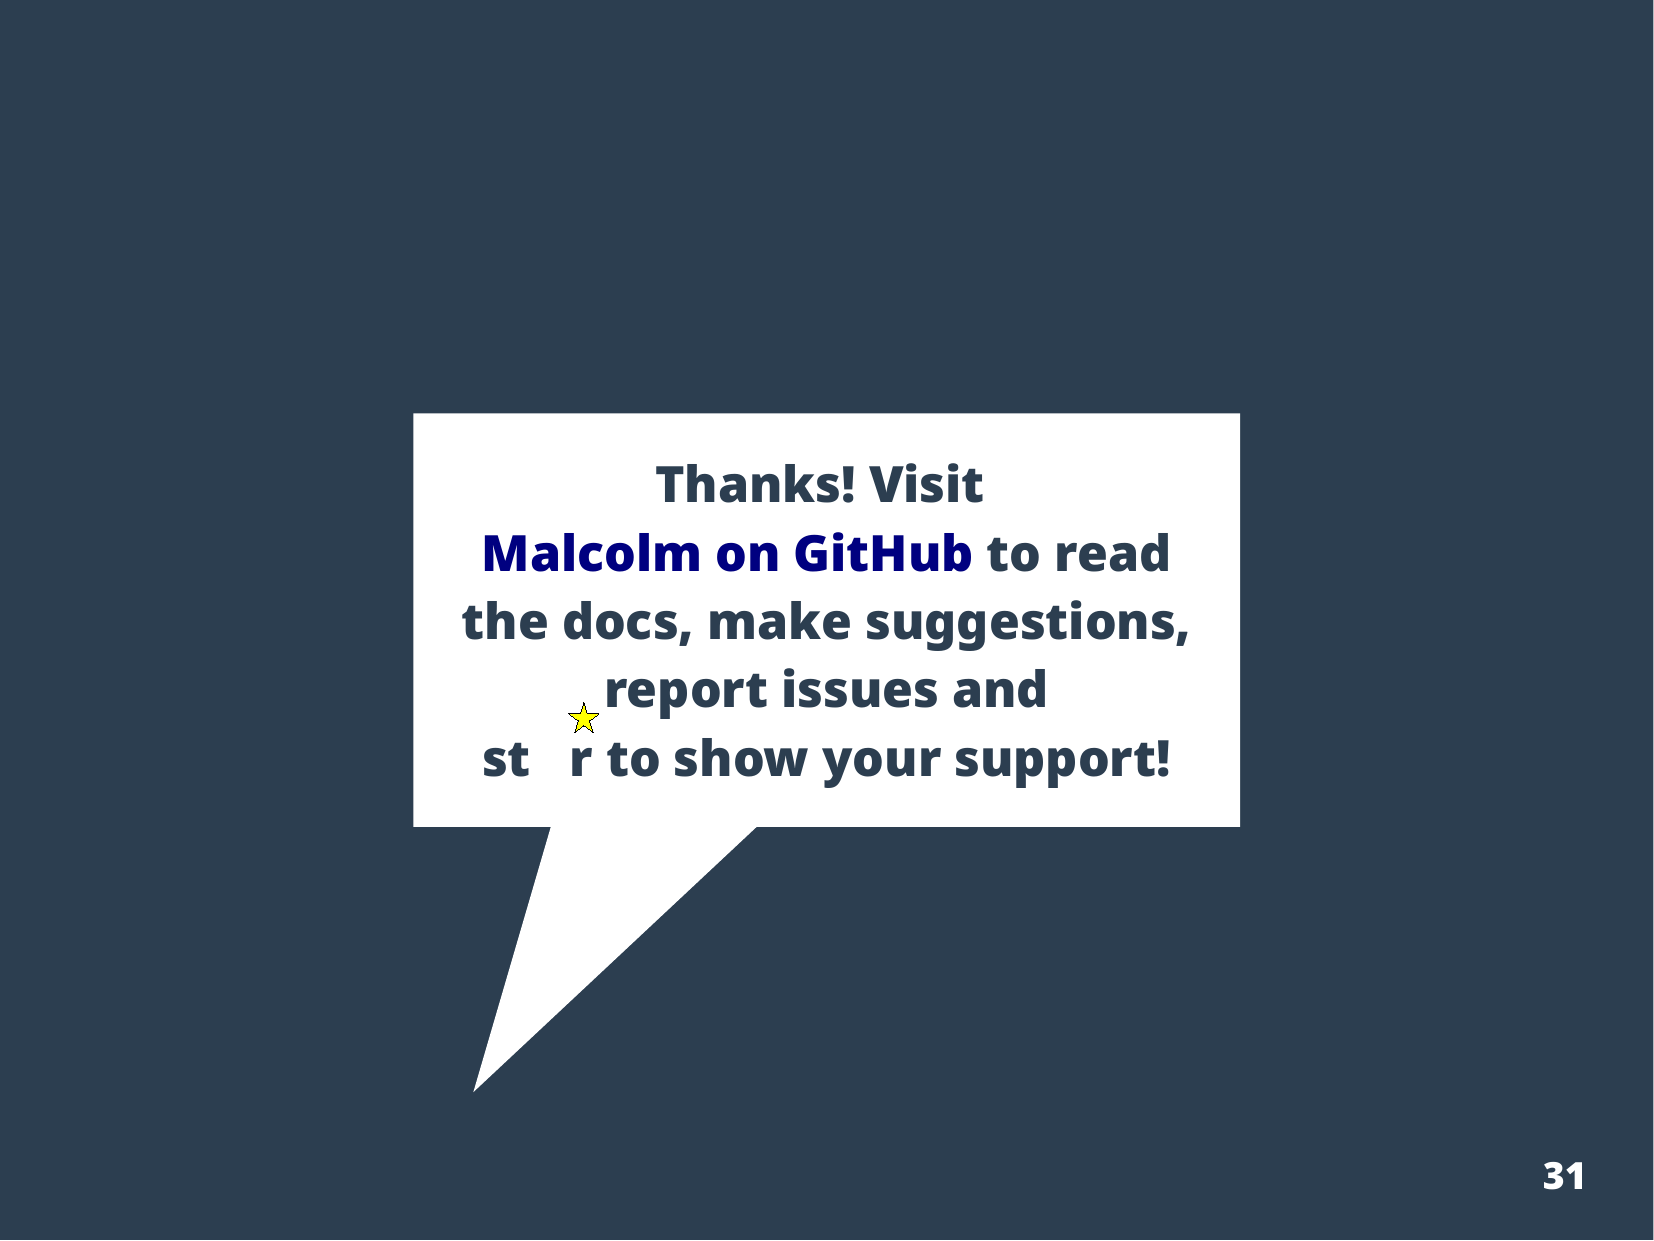

# Thanks! Visit Malcolm on GitHub to read the docs, make suggestions, report issues and st r to show your support!
31